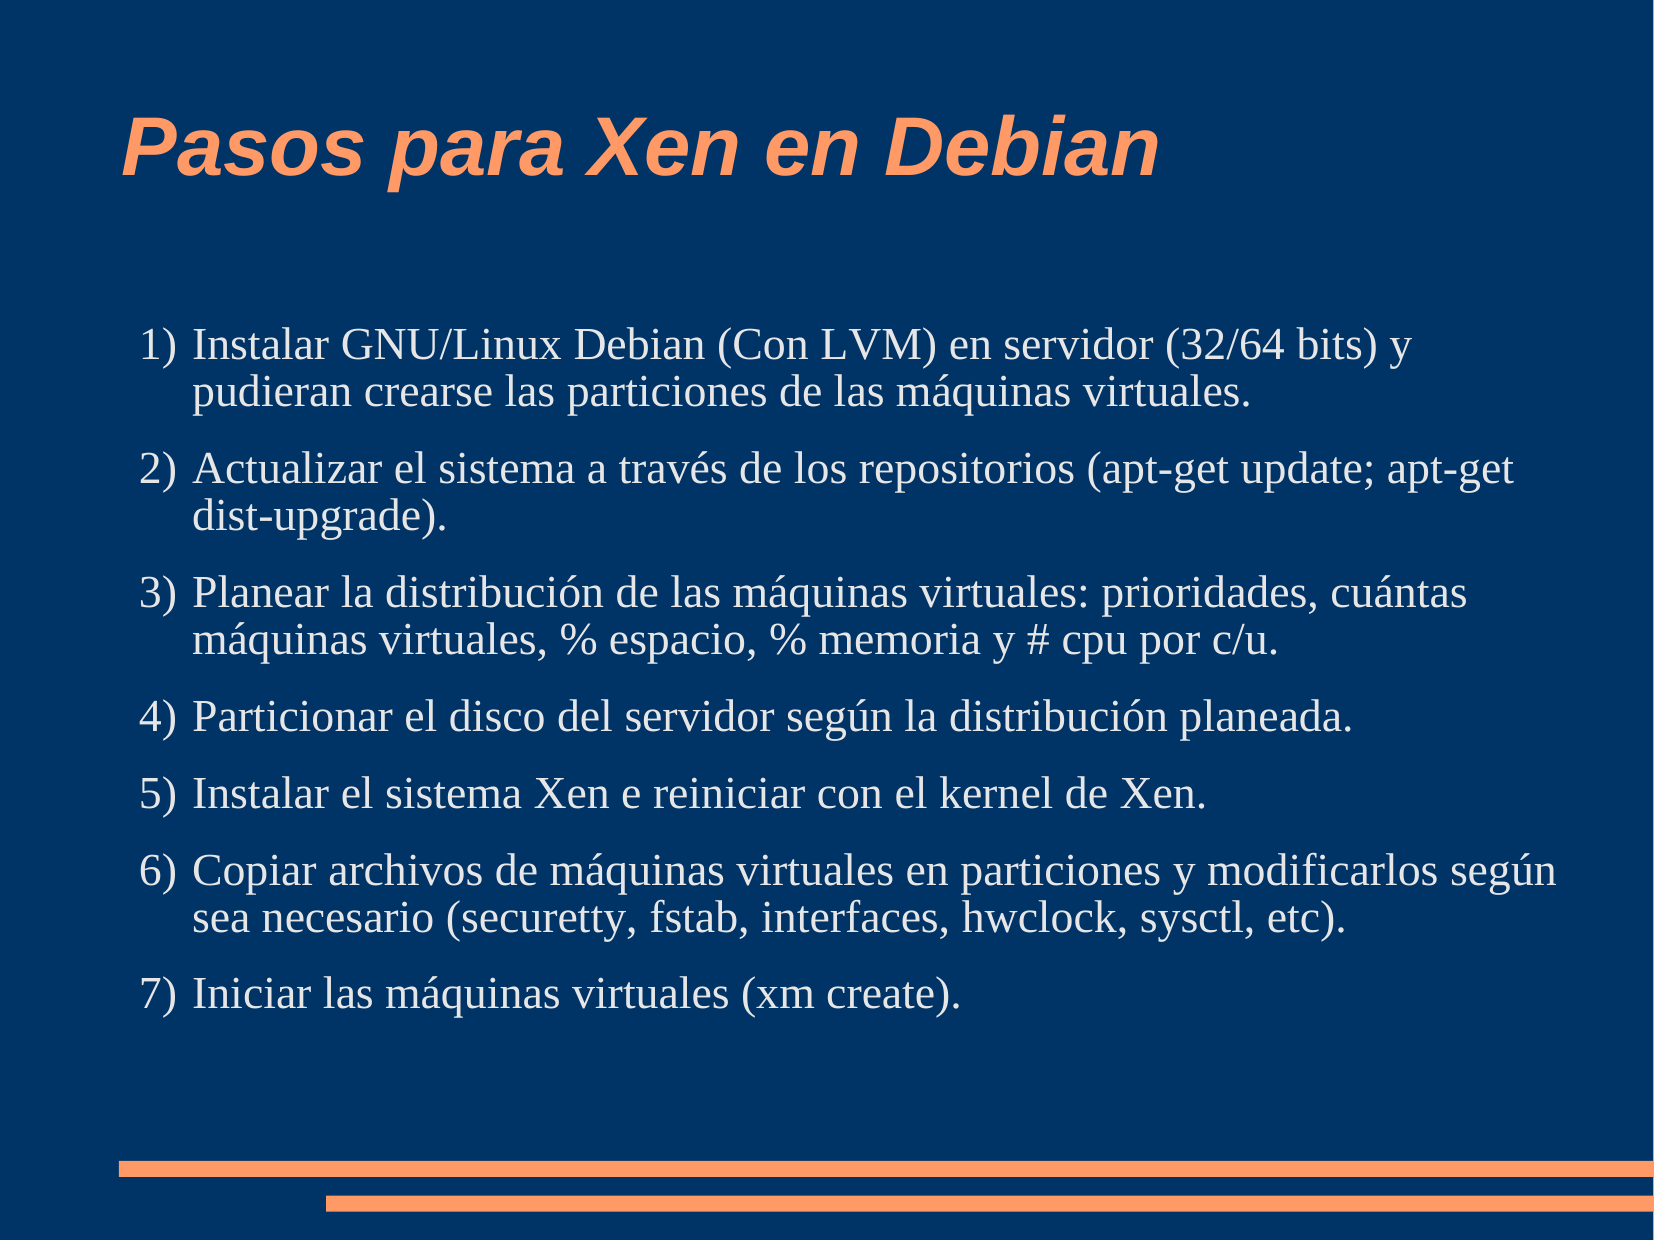

# Pasos para Xen en Debian
Instalar GNU/Linux Debian (Con LVM) en servidor (32/64 bits) y pudieran crearse las particiones de las máquinas virtuales.
Actualizar el sistema a través de los repositorios (apt-get update; apt-get dist-upgrade).
Planear la distribución de las máquinas virtuales: prioridades, cuántas máquinas virtuales, % espacio, % memoria y # cpu por c/u.
Particionar el disco del servidor según la distribución planeada.
Instalar el sistema Xen e reiniciar con el kernel de Xen.
Copiar archivos de máquinas virtuales en particiones y modificarlos según sea necesario (securetty, fstab, interfaces, hwclock, sysctl, etc).
Iniciar las máquinas virtuales (xm create).